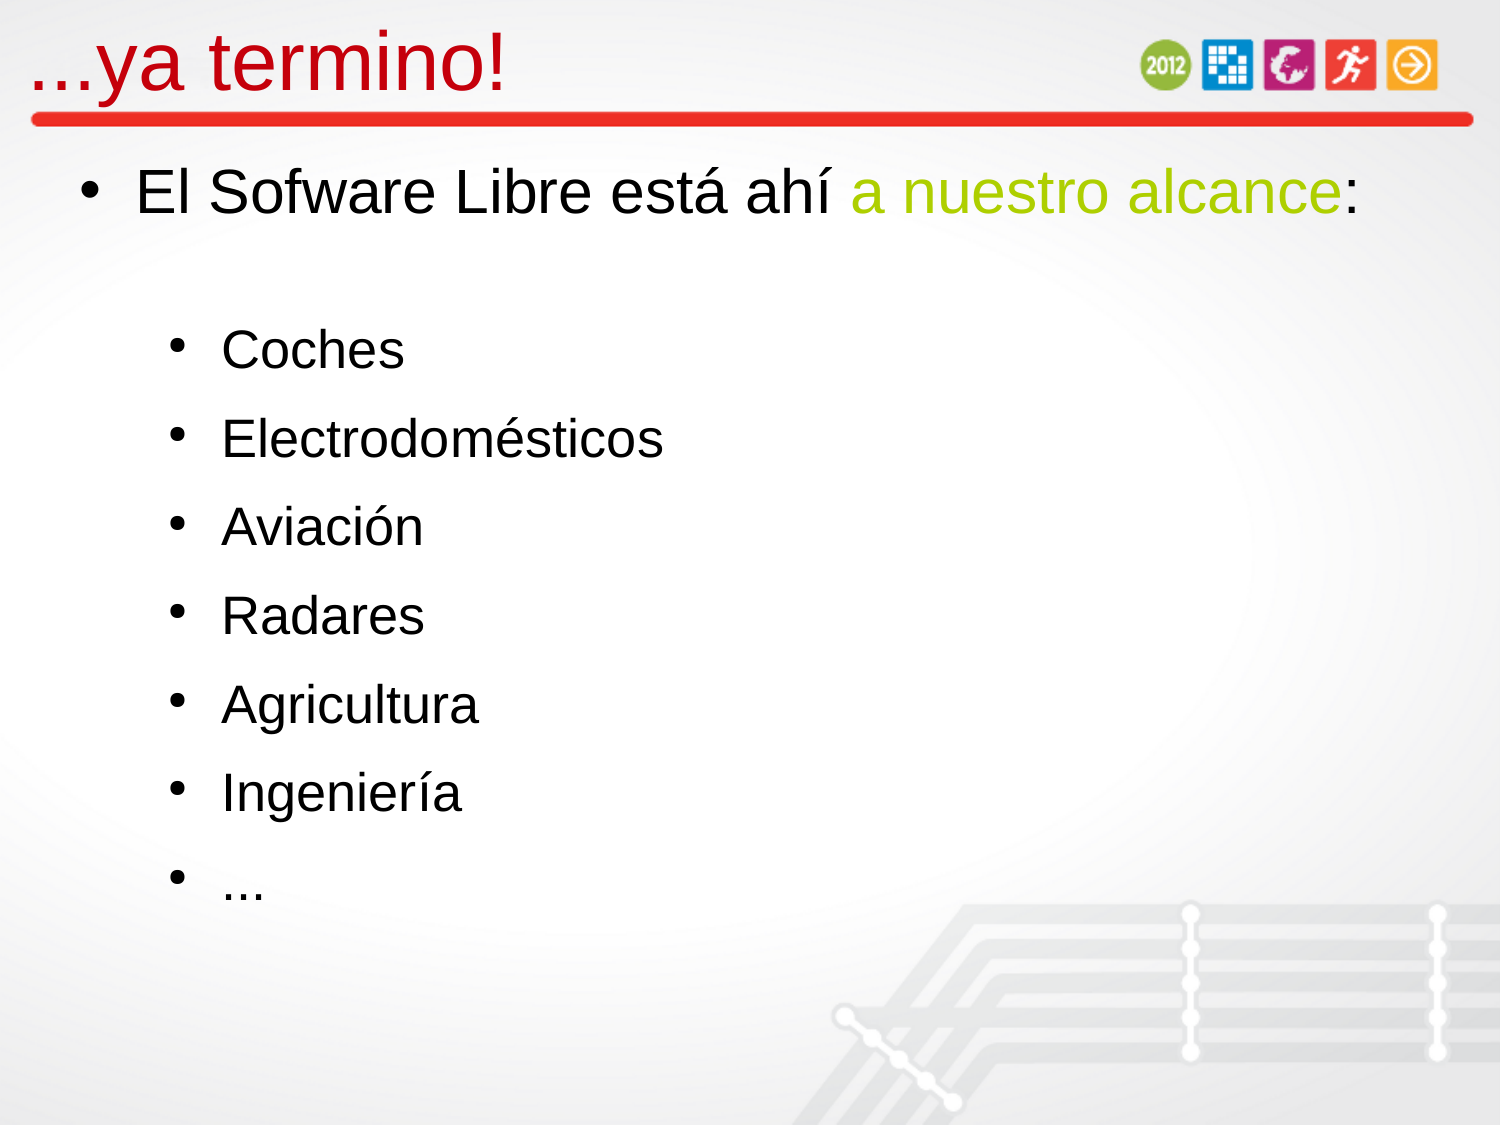

# ...ya termino!
El Sofware Libre está ahí a nuestro alcance:
Coches
Electrodomésticos
Aviación
Radares
Agricultura
Ingeniería
...